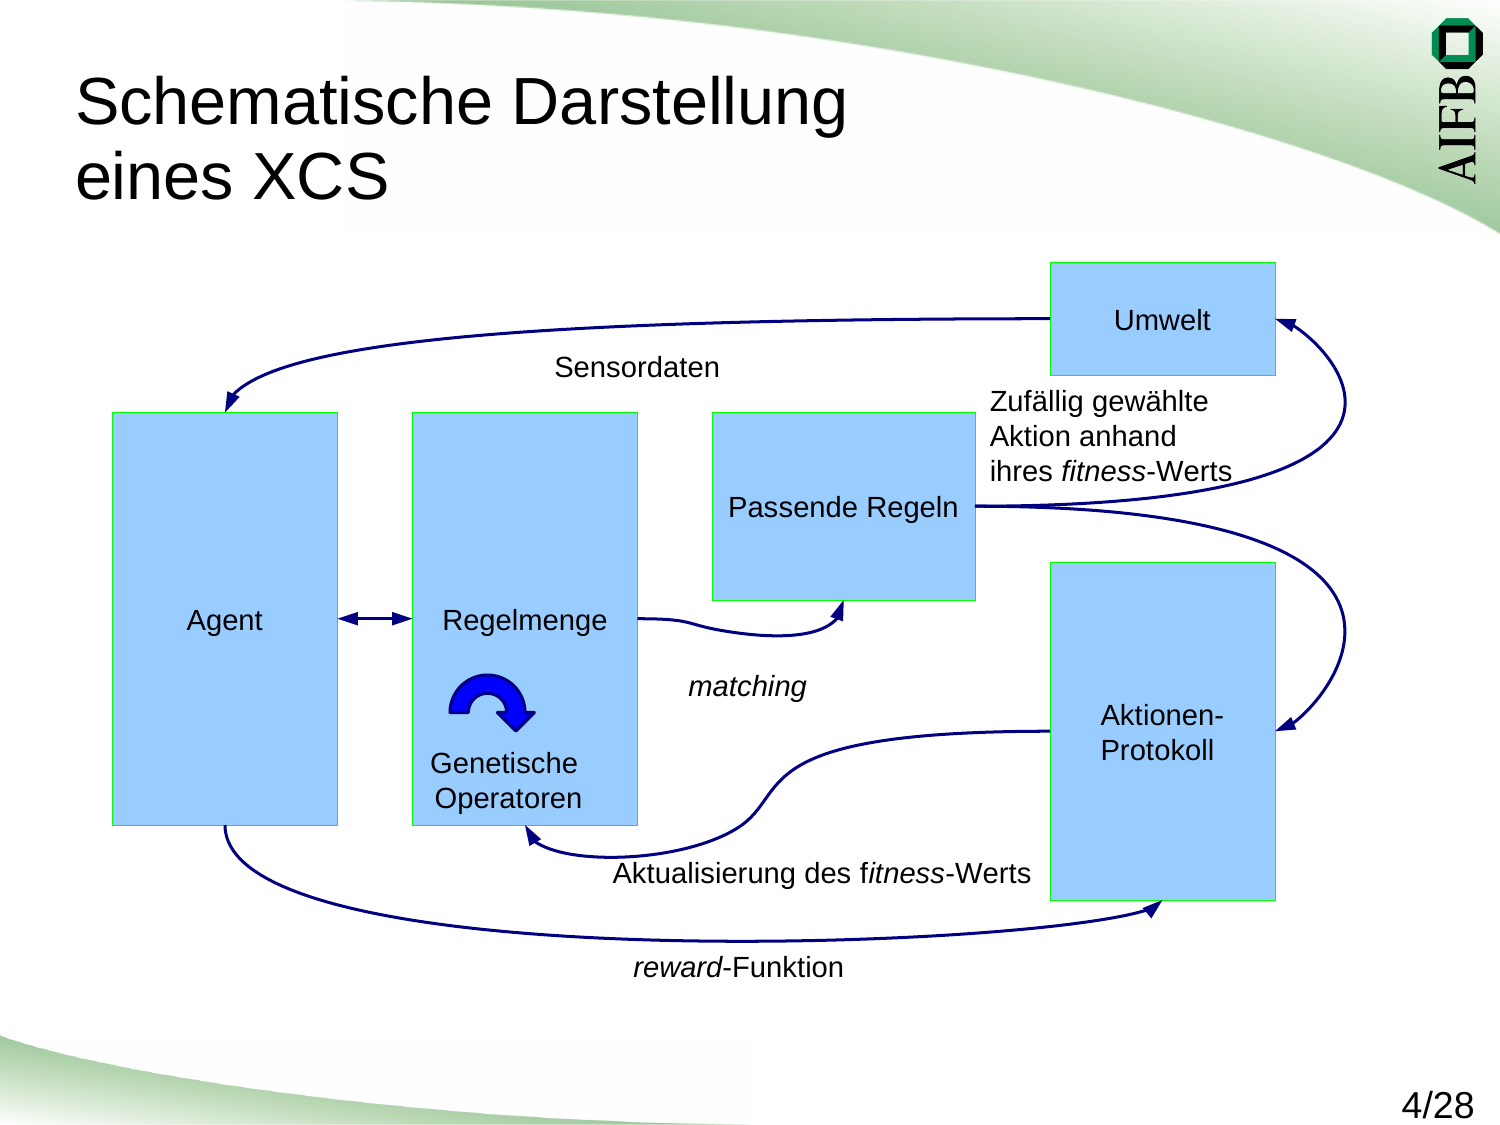

# Schematische Darstellung eines XCS
Umwelt
Zufällig gewählte
Aktion anhand
ihres fitness-Werts
Agent
Regelmenge
Passende Regeln
Aktionen-
Protokoll
matching
Genetische
Operatoren
Aktualisierung des fitness-Werts
reward-Funktion
4